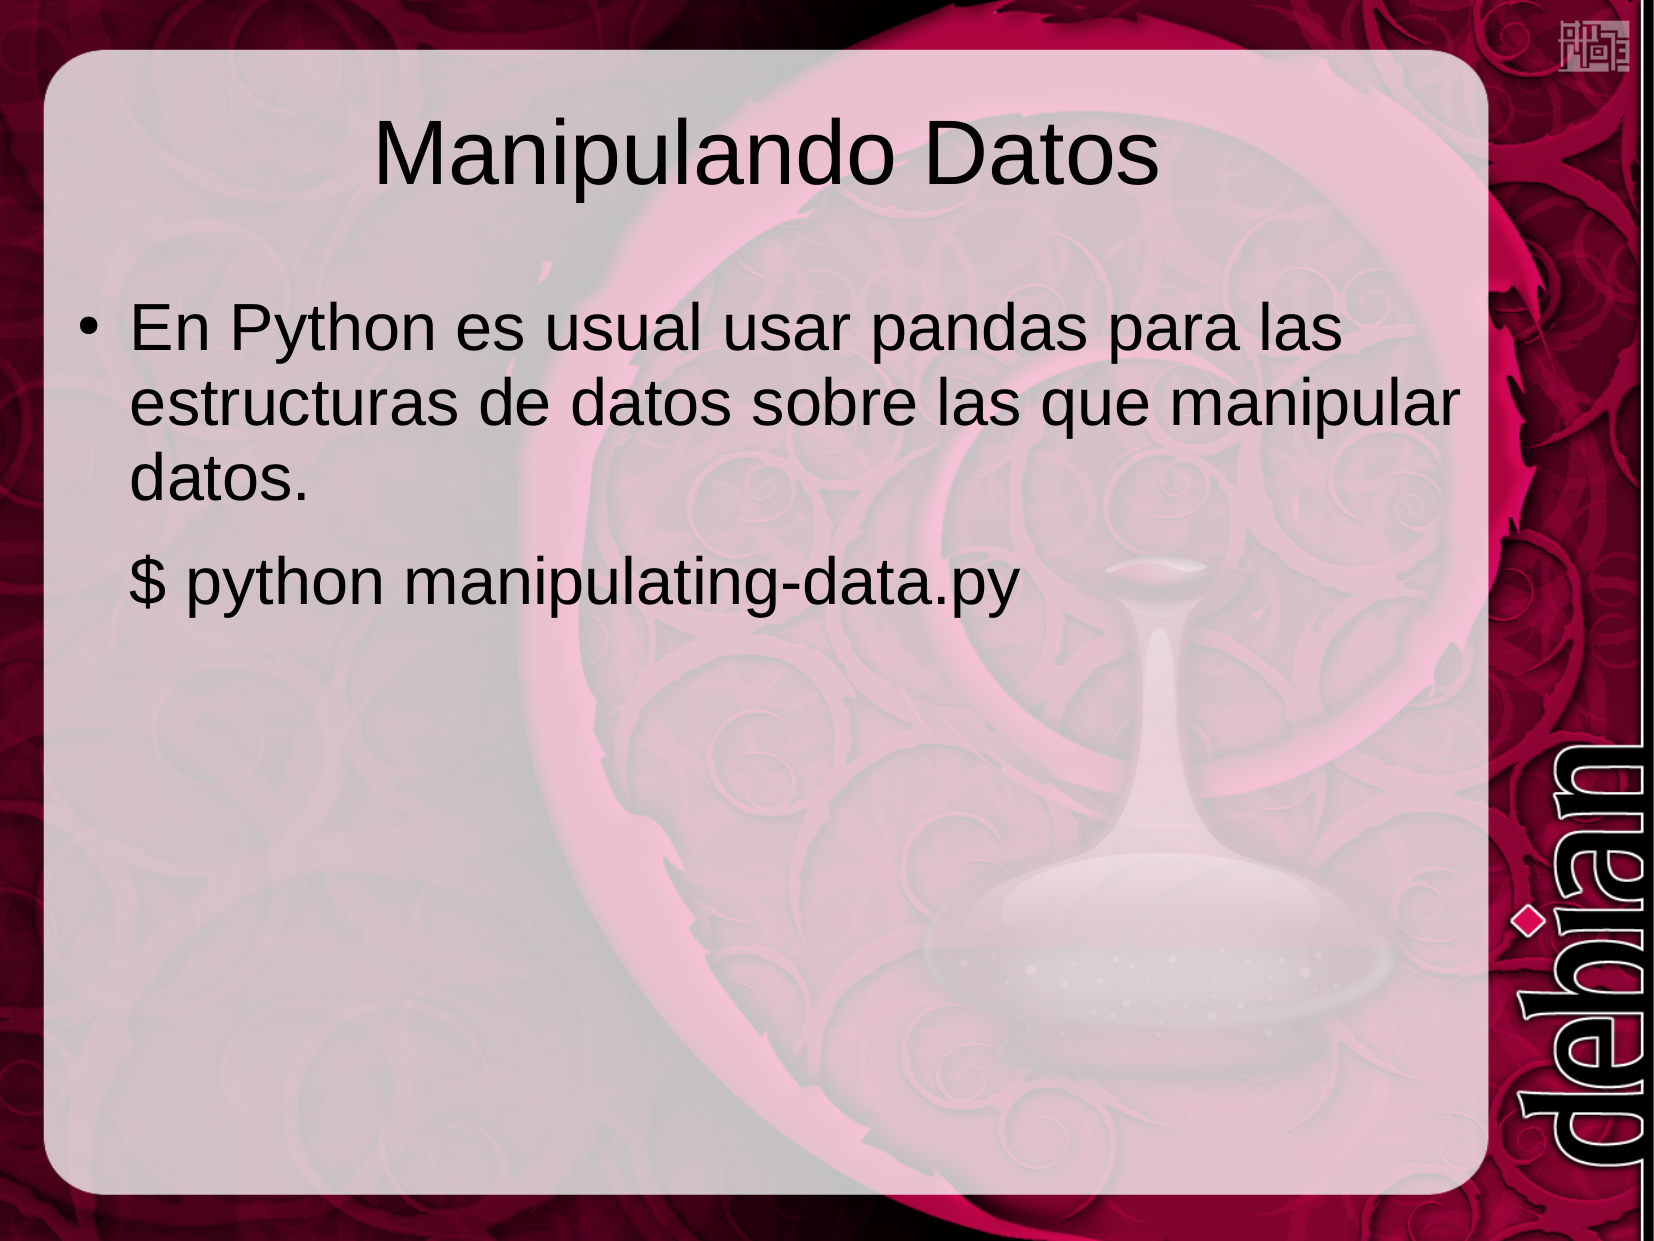

# Manipulando Datos
En Python es usual usar pandas para las estructuras de datos sobre las que manipular datos.
$ python manipulating-data.py